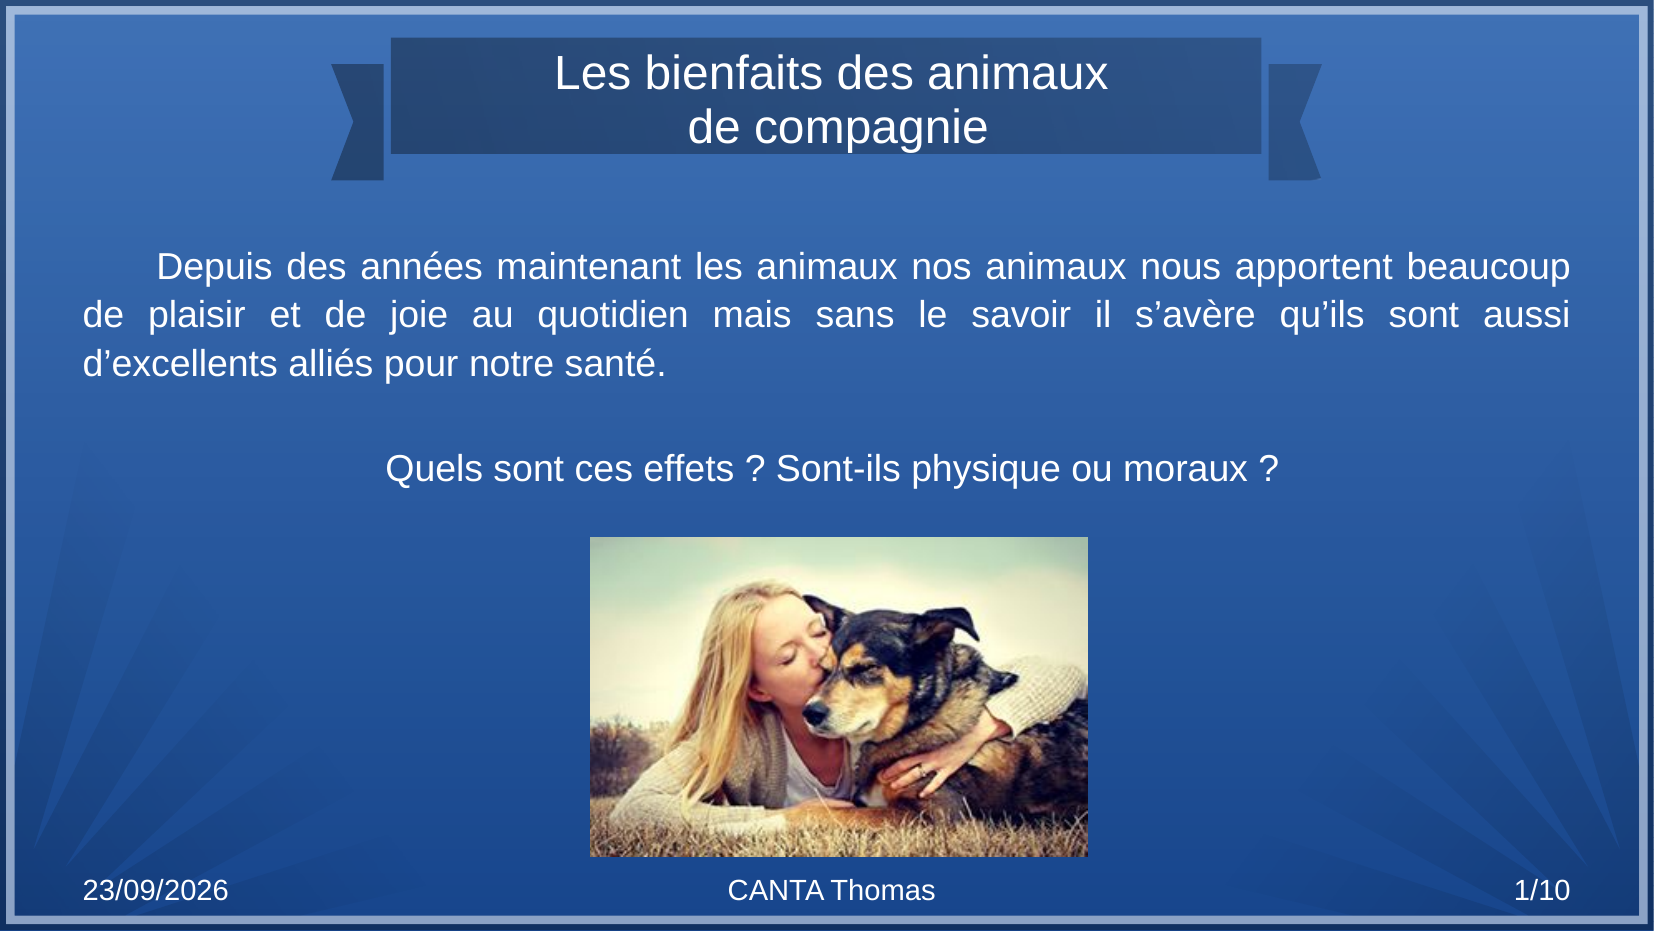

# Les bienfaits des animaux de compagnie
	Depuis des années maintenant les animaux nos animaux nous apportent beaucoup de plaisir et de joie au quotidien mais sans le savoir il s’avère qu’ils sont aussi d’excellents alliés pour notre santé.
Quels sont ces effets ? Sont-ils physique ou moraux ?
1